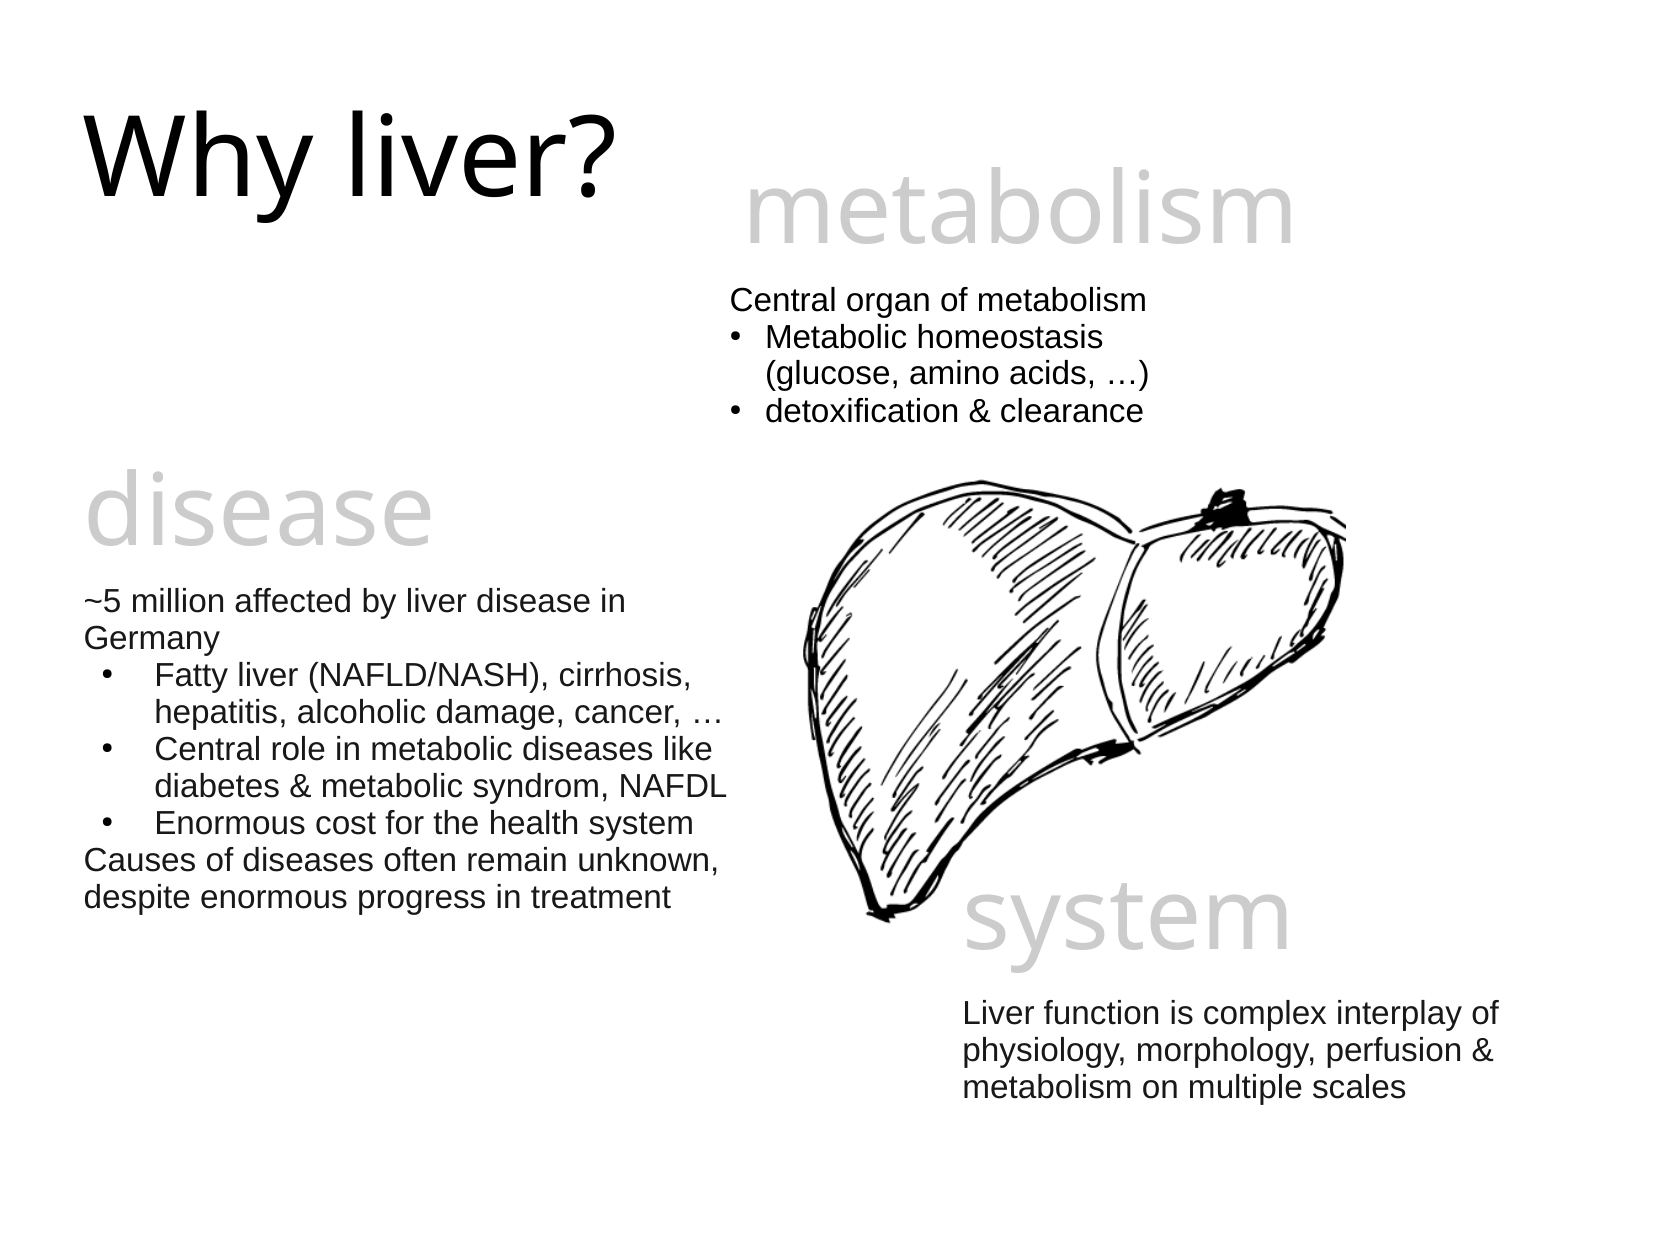

# Why liver?
metabolism
Central organ of metabolism
Metabolic homeostasis
(glucose, amino acids, …)
detoxification & clearance
disease
~5 million affected by liver disease in Germany
Fatty liver (NAFLD/NASH), cirrhosis, hepatitis, alcoholic damage, cancer, …
Central role in metabolic diseases like diabetes & metabolic syndrom, NAFDL
Enormous cost for the health system
Causes of diseases often remain unknown, despite enormous progress in treatment
system
Liver function is complex interplay of physiology, morphology, perfusion & metabolism on multiple scales